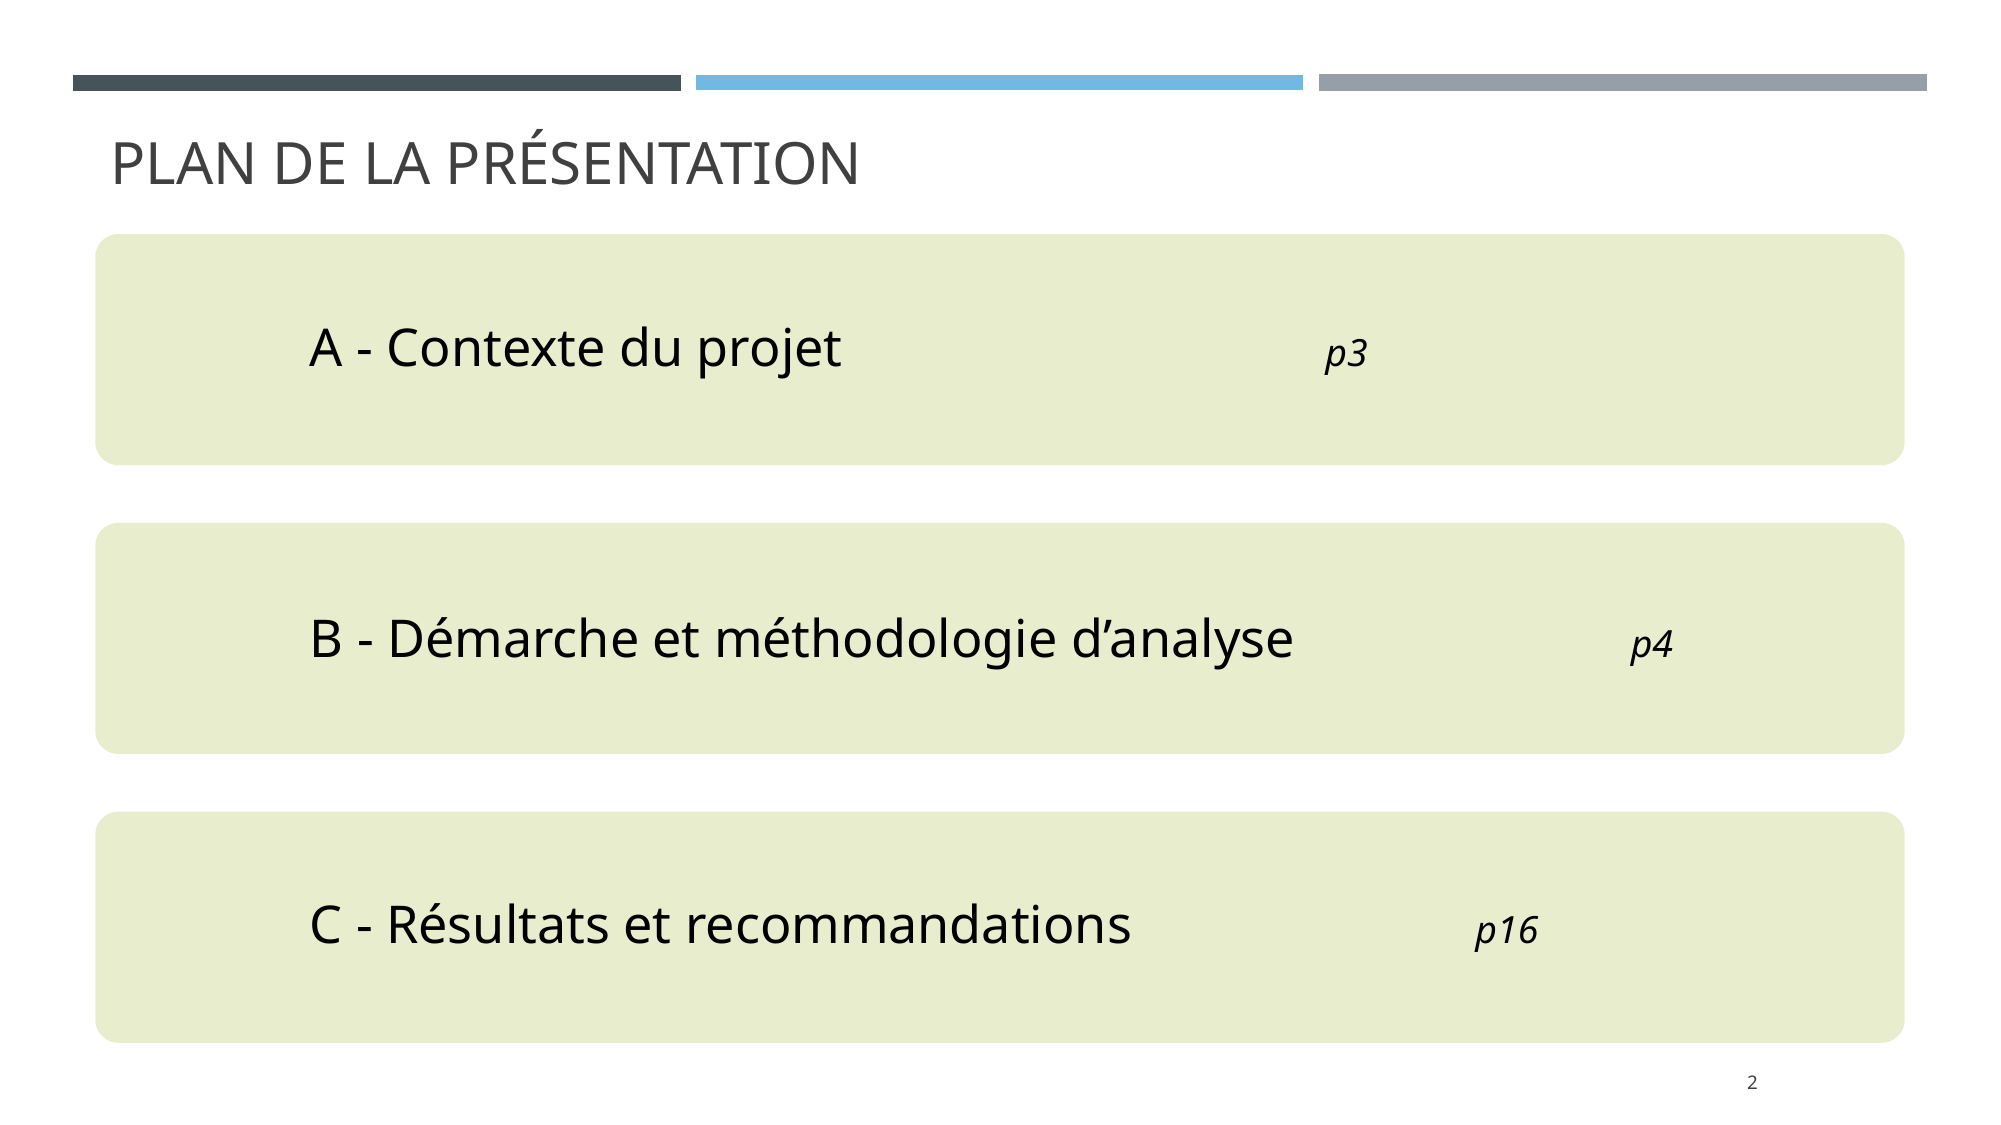

# Plan de la présentation
A - Contexte du projet						 p3
B - Démarche et méthodologie d’analyse				 p4
C - Résultats et recommandations 				 p16
2